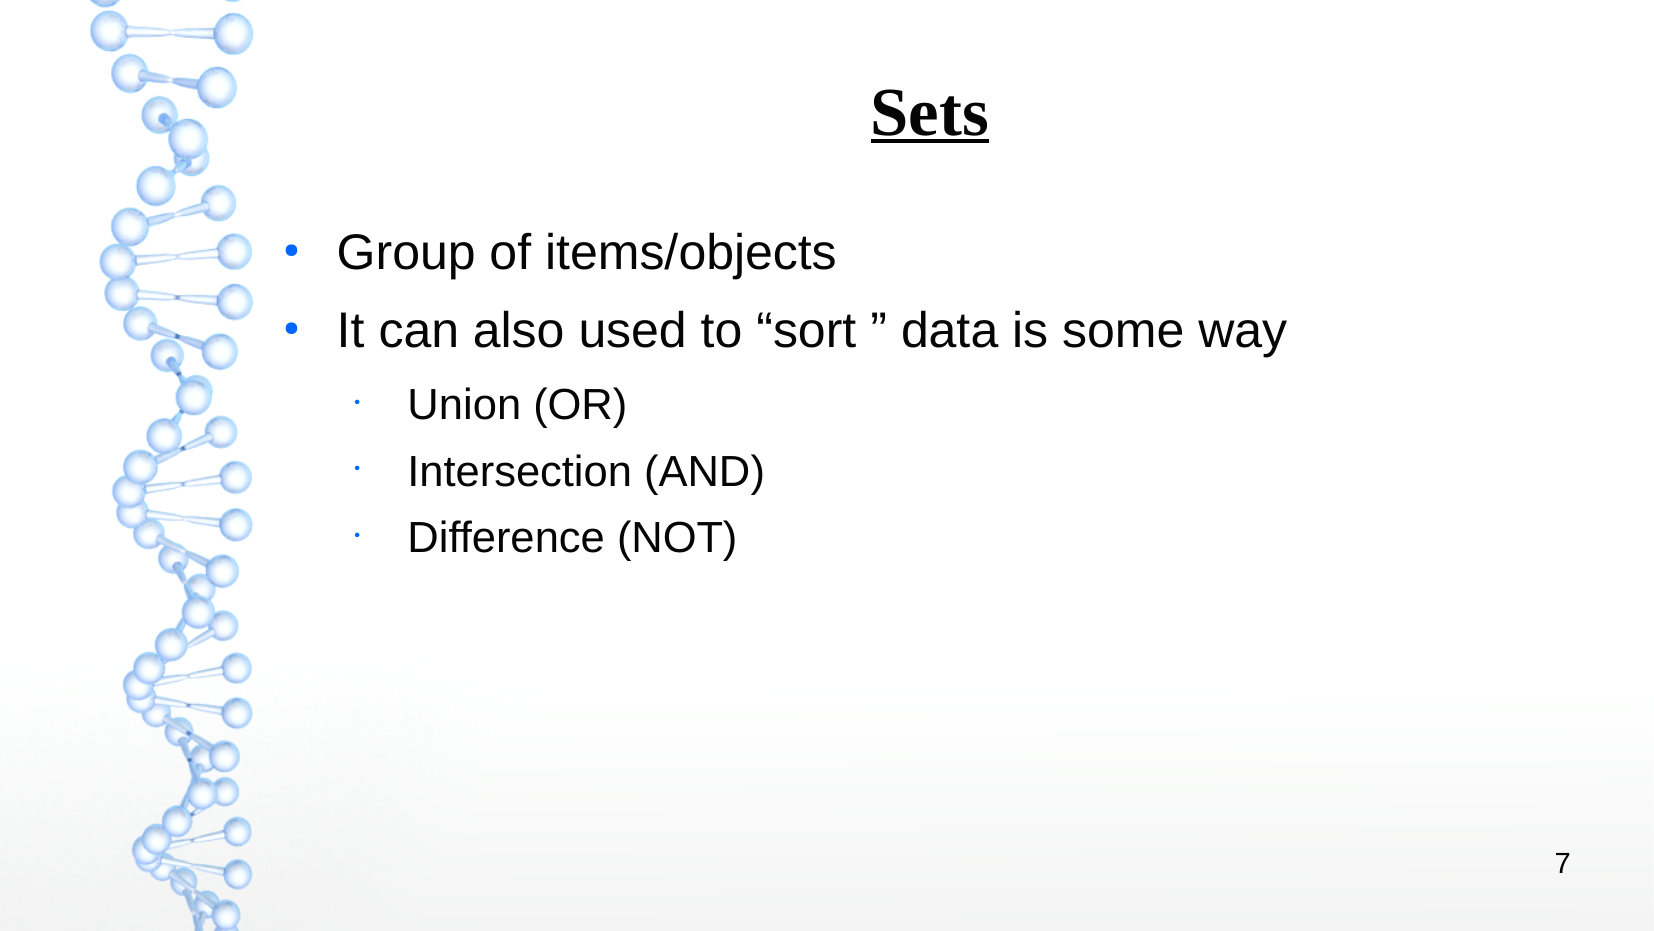

# Sets
Group of items/objects
It can also used to “sort ” data is some way
Union (OR)
Intersection (AND)
Difference (NOT)
7